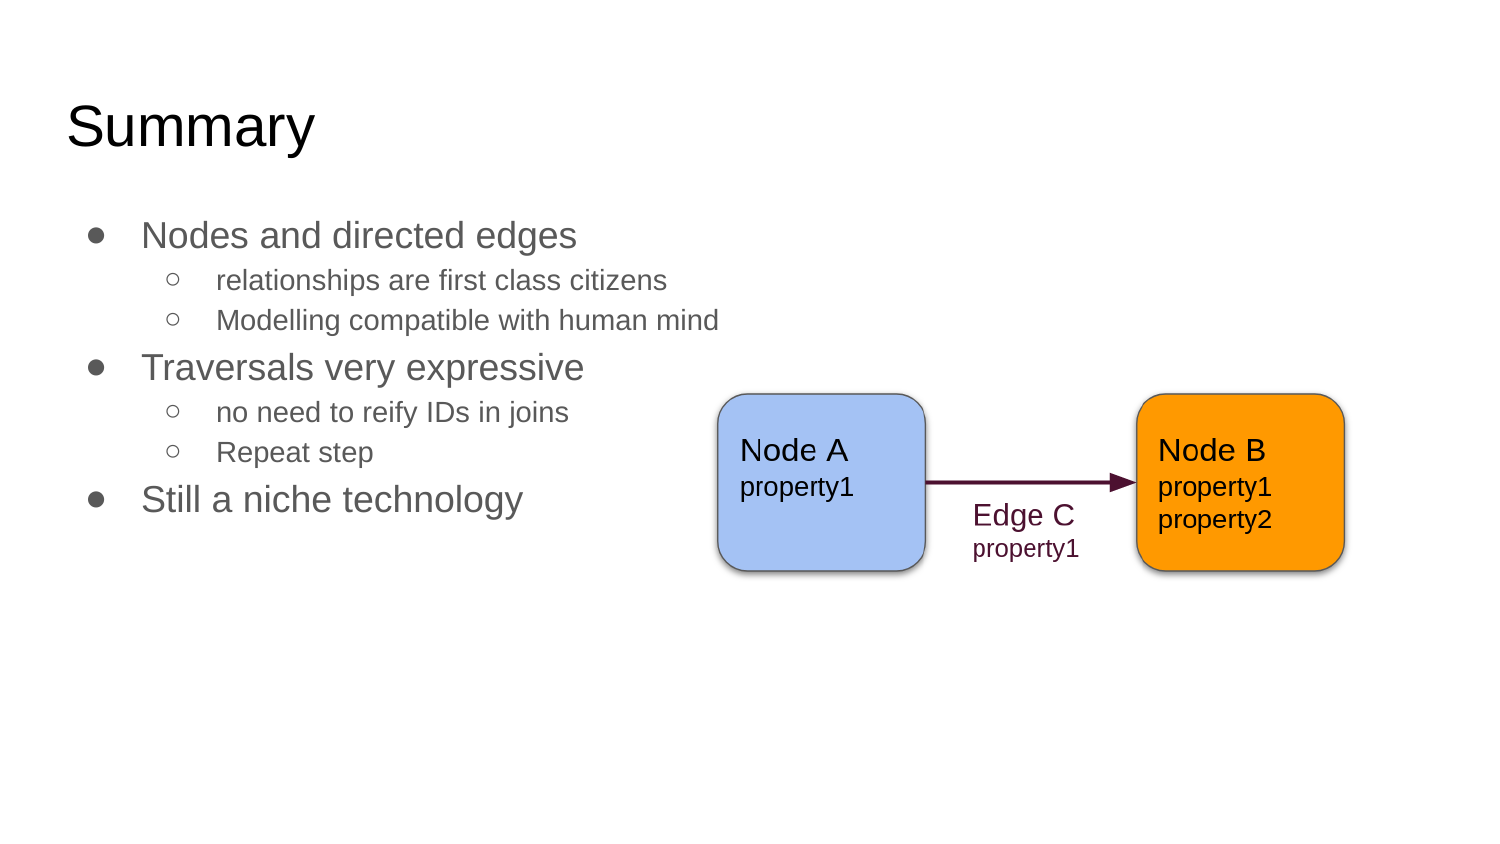

# Summary
Nodes and directed edges
relationships are first class citizens
Modelling compatible with human mind
Traversals very expressive
no need to reify IDs in joins
Repeat step
Still a niche technology